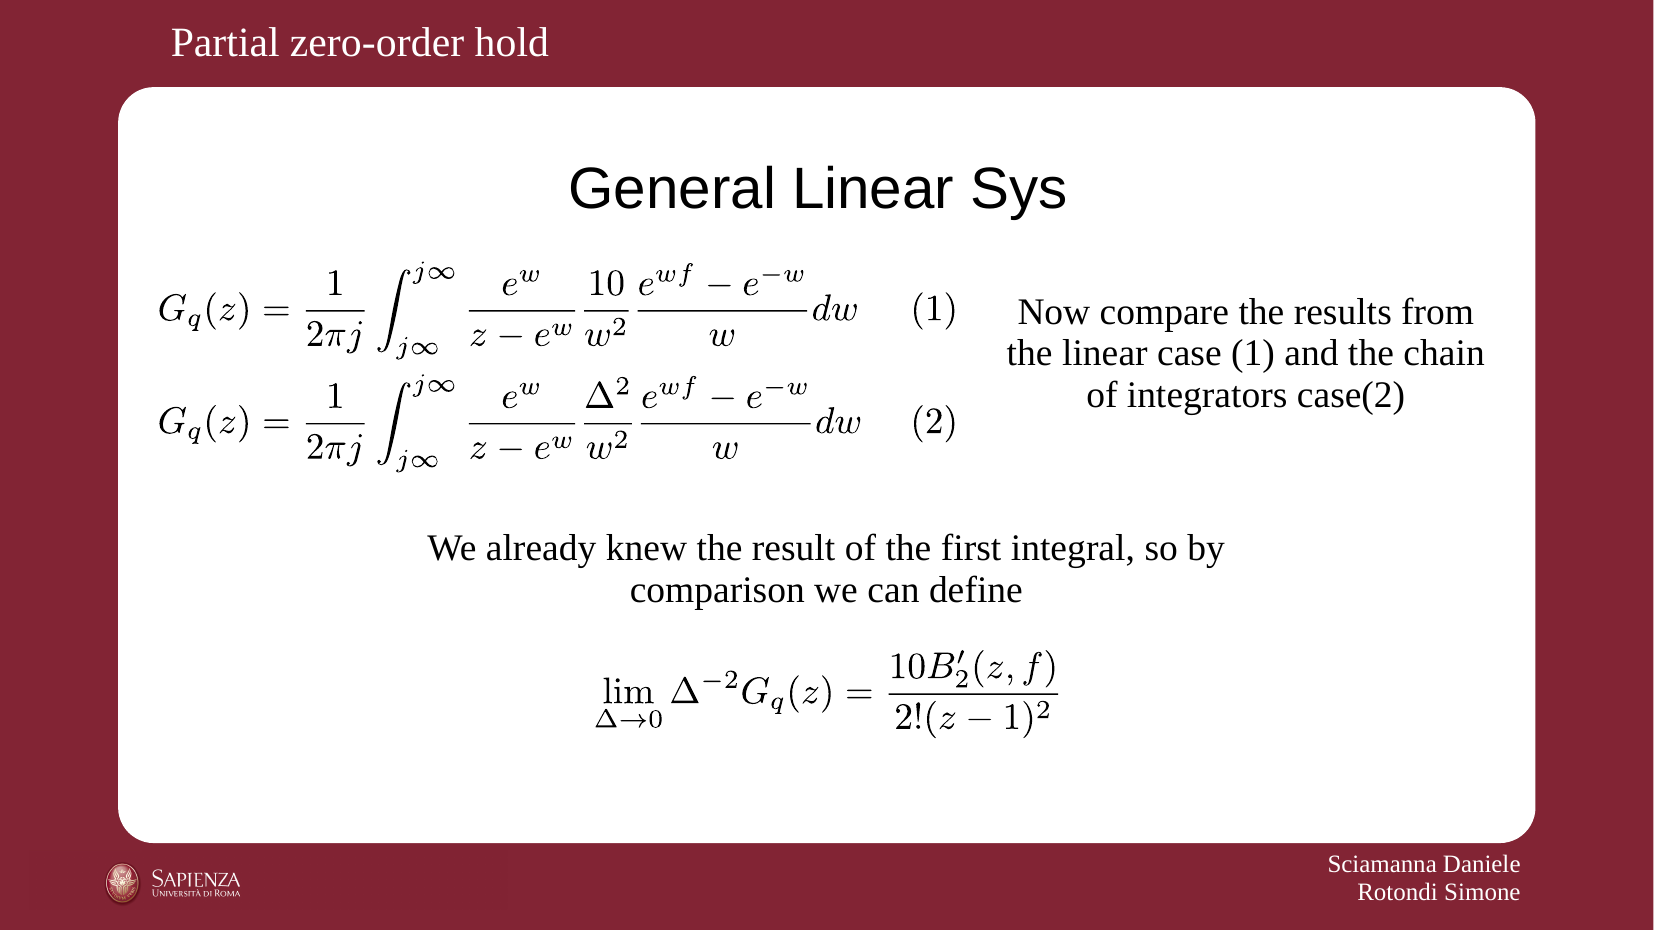

Partial zero-order hold
# General Linear Sys
Now compare the results from the linear case (1) and the chain of integrators case(2)
We already knew the result of the first integral, so by comparison we can define
Sciamanna Daniele
Rotondi Simone